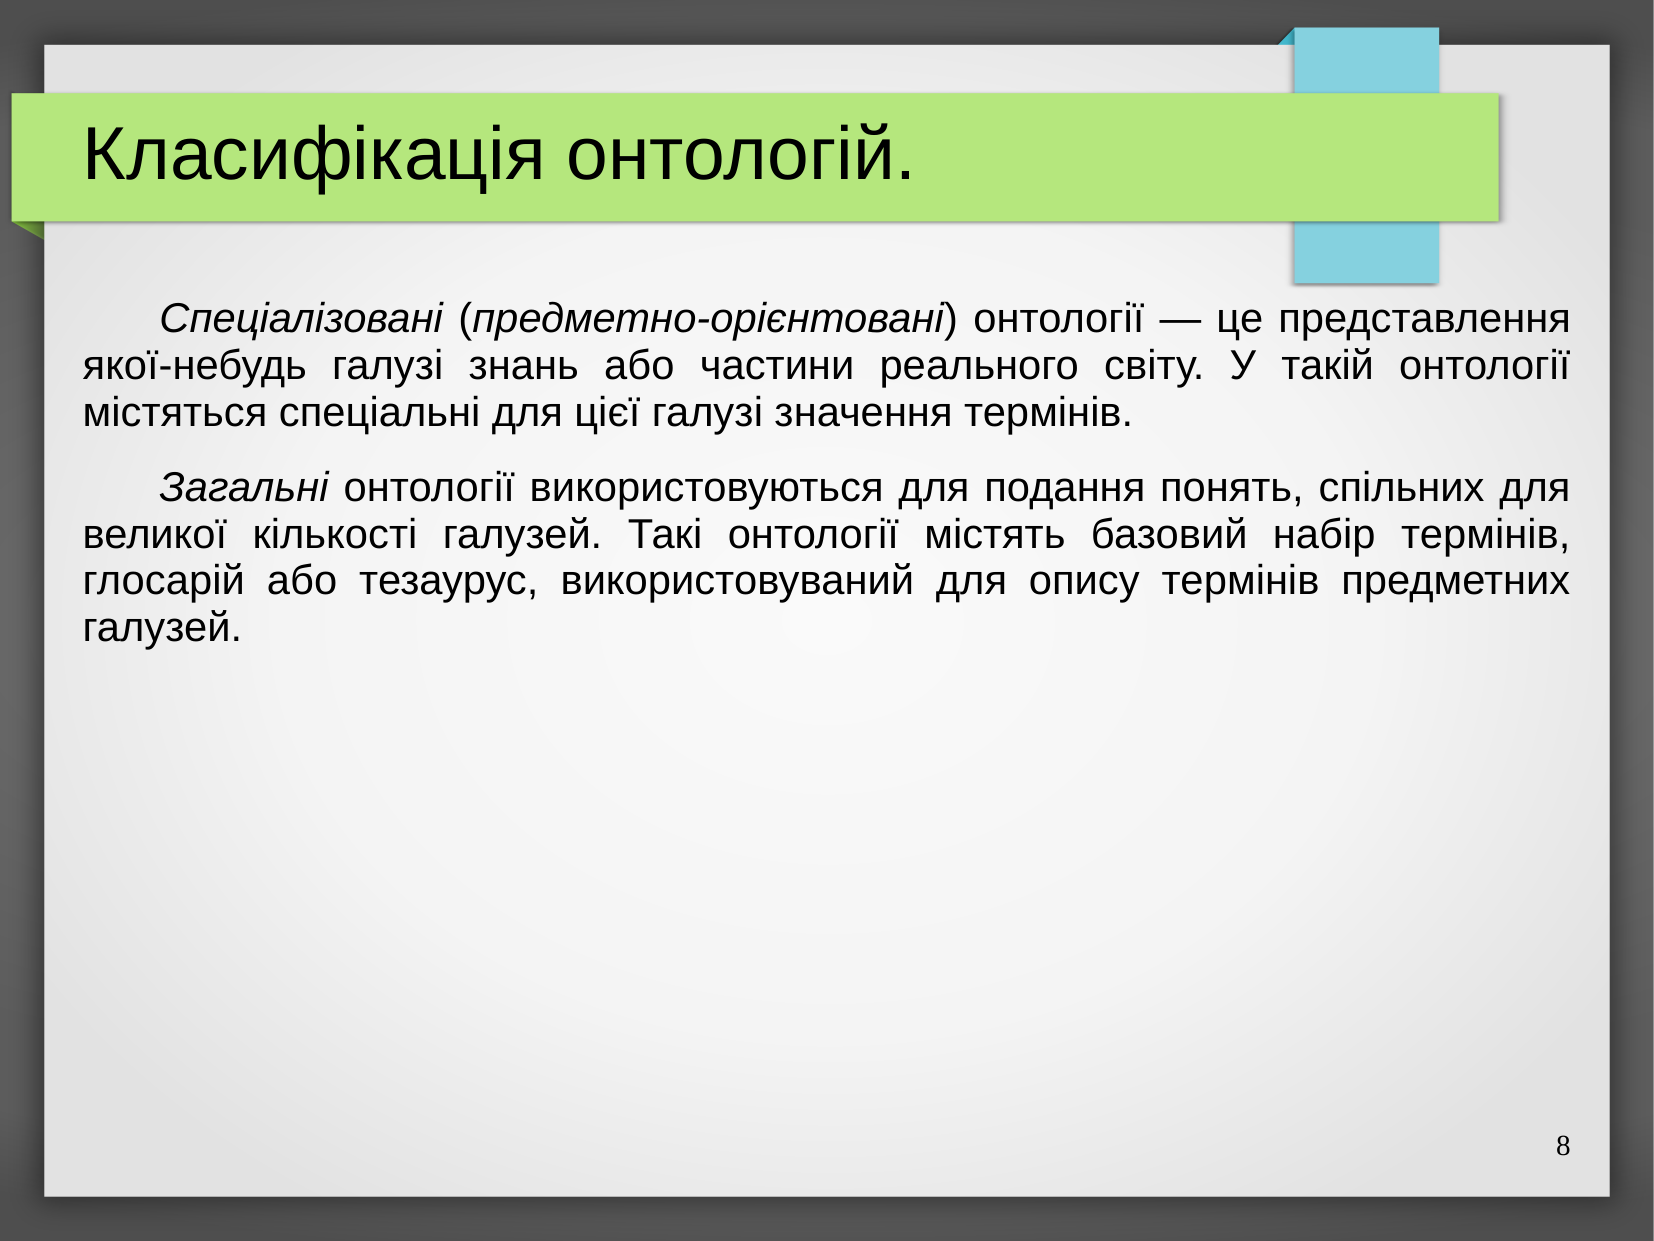

# Класифікація онтологій.
Спеціалізовані (предметно-орієнтовані) онтології — це представлення якої-небудь галузі знань або частини реального світу. У такій онтології містяться спеціальні для цієї галузі значення термінів.
Загальні онтології використовуються для подання понять, спільних для великої кількості галузей. Такі онтології містять базовий набір термінів, глосарій або тезаурус, використовуваний для опису термінів предметних галузей.
8